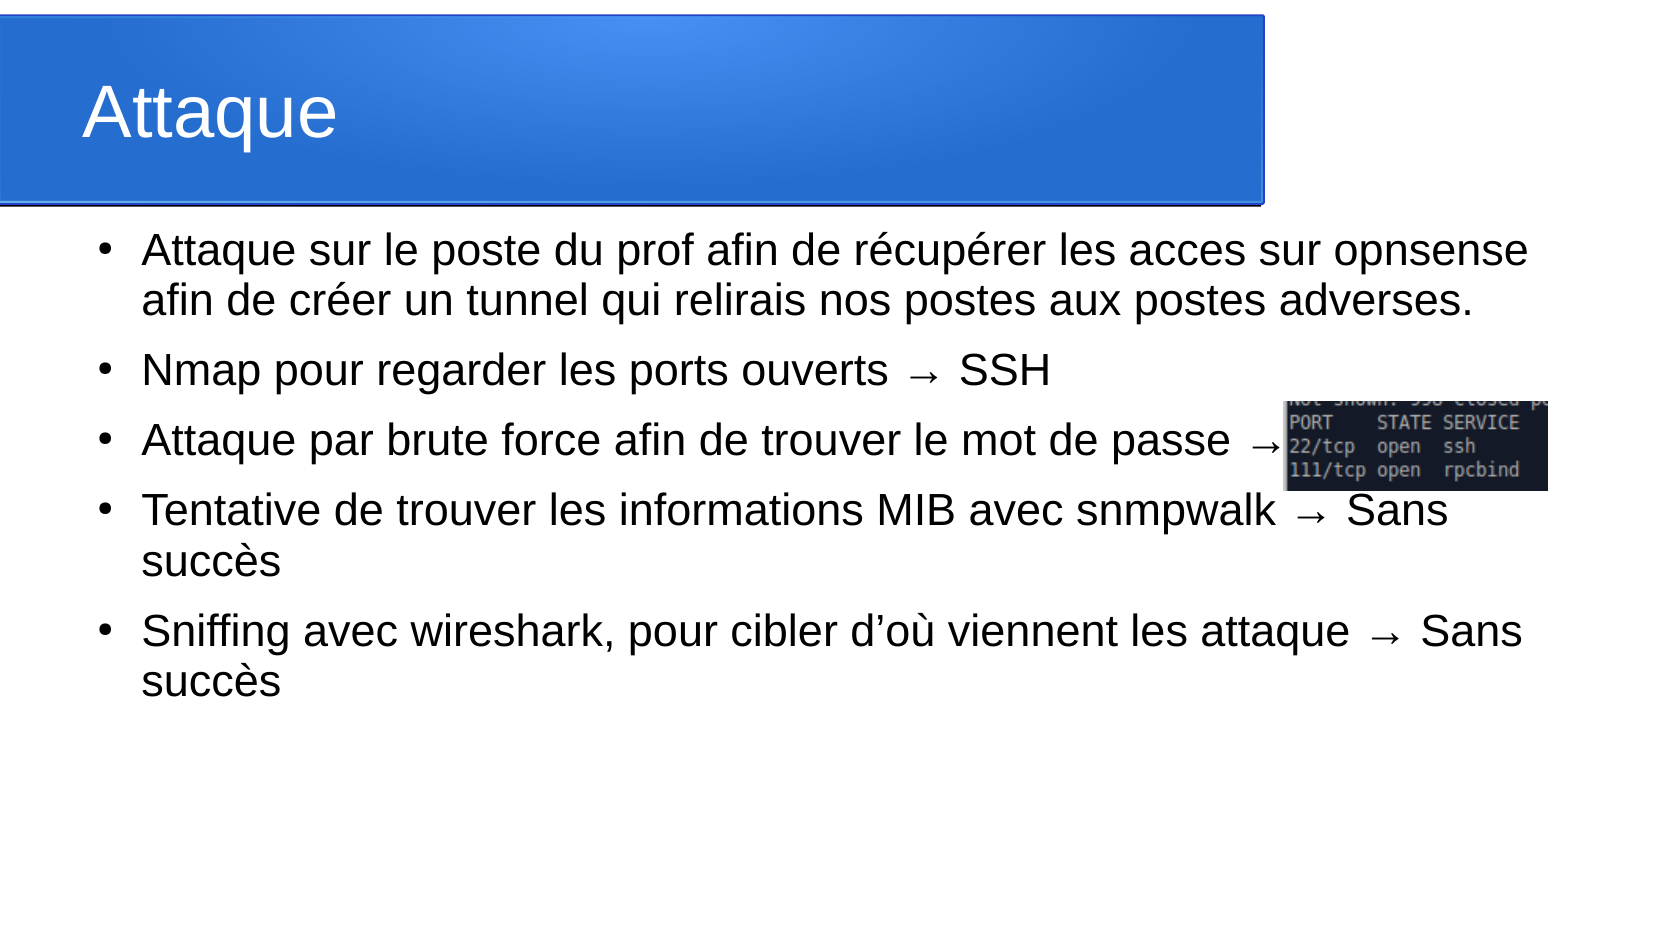

# Attaque
Attaque sur le poste du prof afin de récupérer les acces sur opnsense afin de créer un tunnel qui relirais nos postes aux postes adverses.
Nmap pour regarder les ports ouverts → SSH
Attaque par brute force afin de trouver le mot de passe → Pas réussi
Tentative de trouver les informations MIB avec snmpwalk → Sans succès
Sniffing avec wireshark, pour cibler d’où viennent les attaque → Sans succès